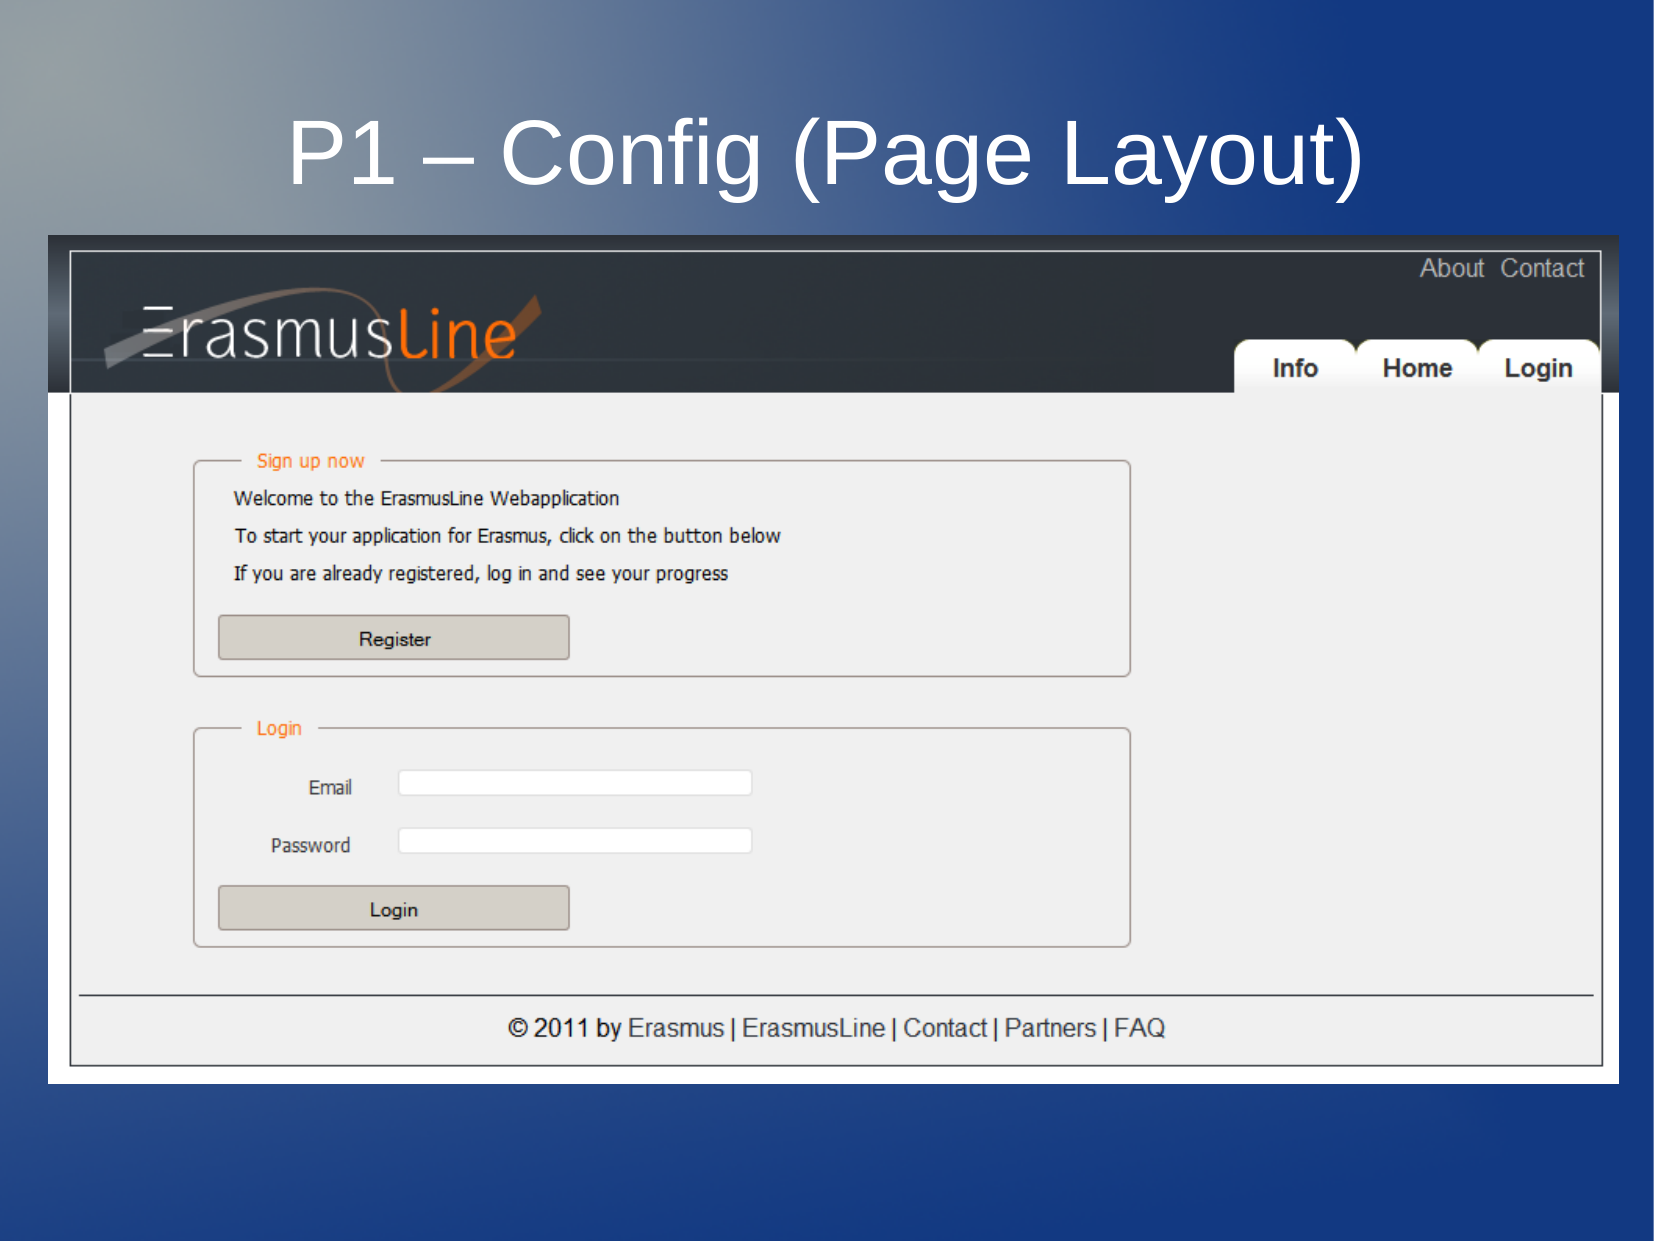

# P1 – Config (Page Layout)
Using Plonk as PHP Framework
Created two page layouts to vote for
Decision came to the more discreet layout